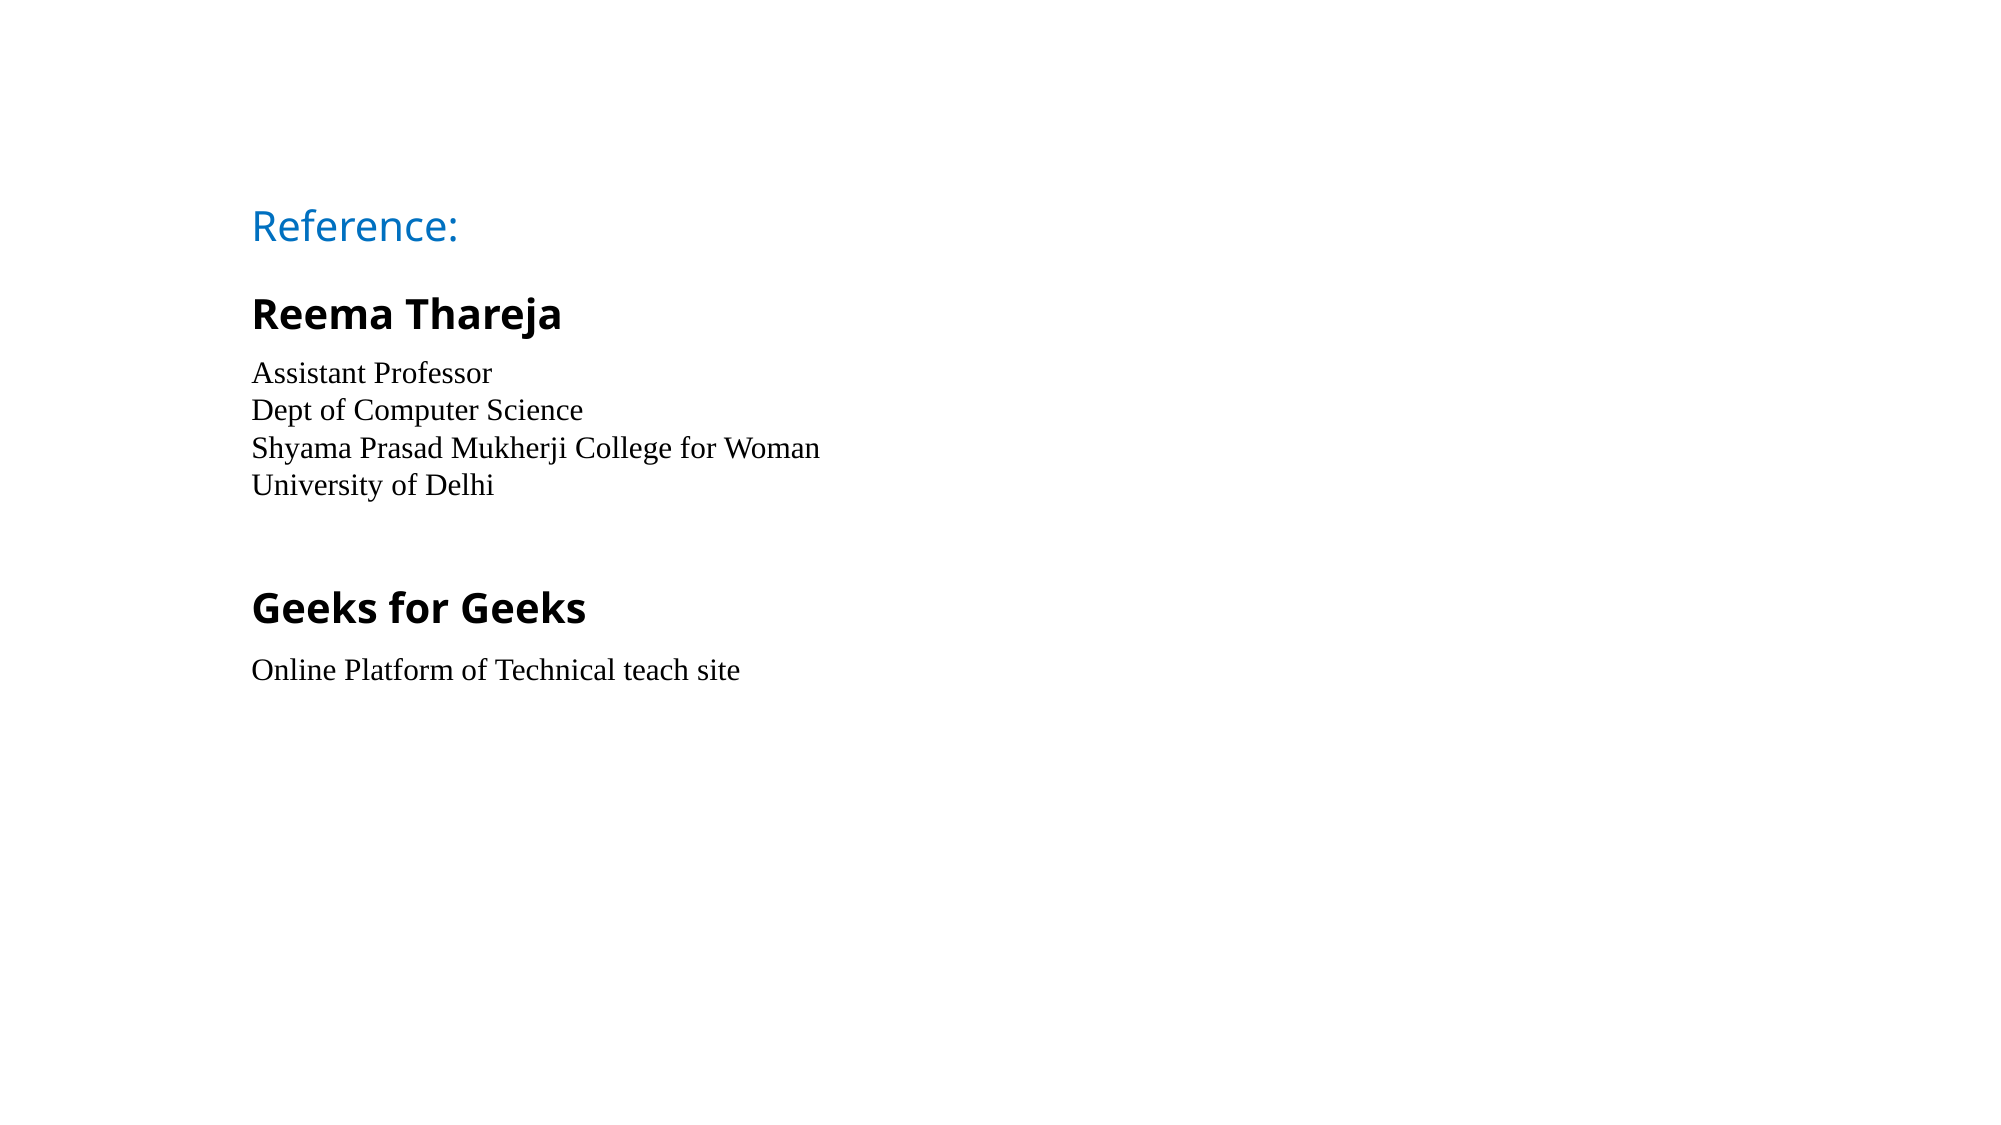

Reference:
Reema Thareja
Assistant Professor
Dept of Computer Science
Shyama Prasad Mukherji College for Woman
University of Delhi
Geeks for Geeks
Online Platform of Technical teach site